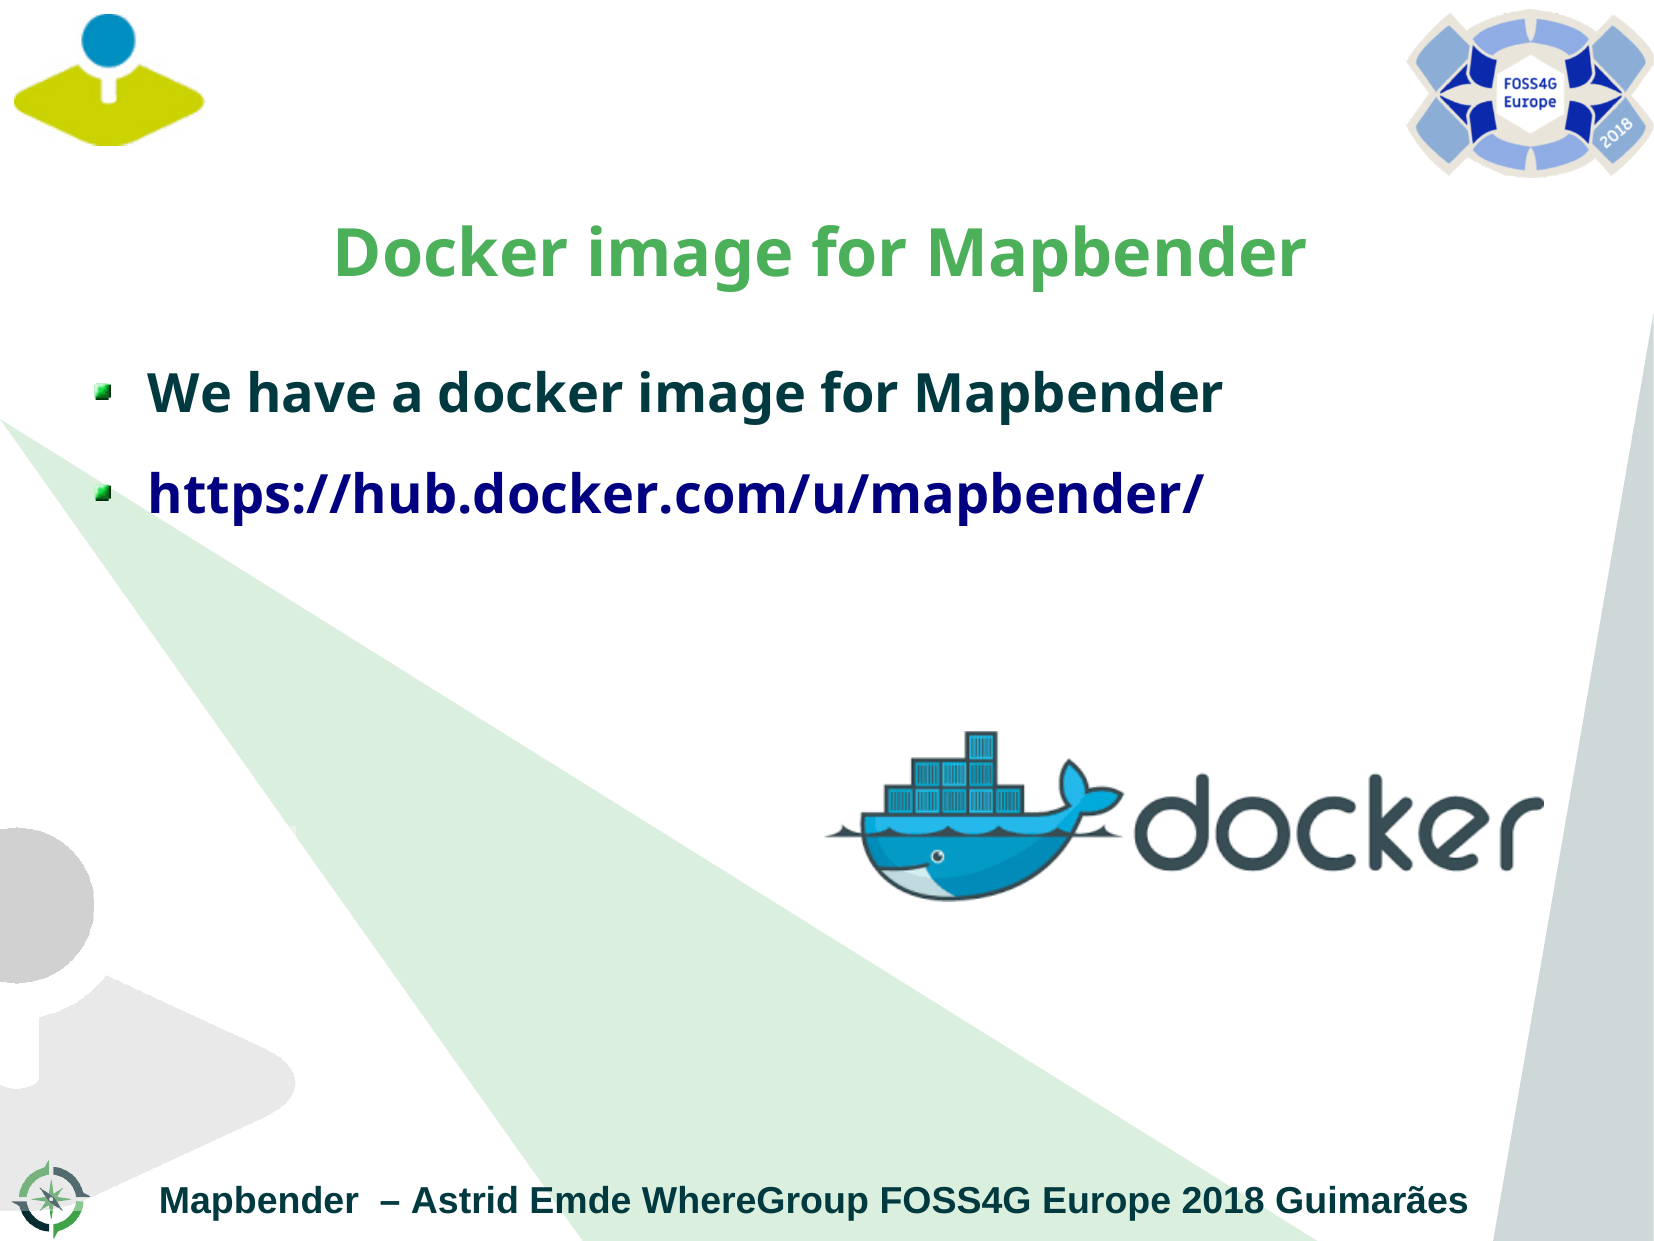

# Docker image for Mapbender
We have a docker image for Mapbender
https://hub.docker.com/u/mapbender/